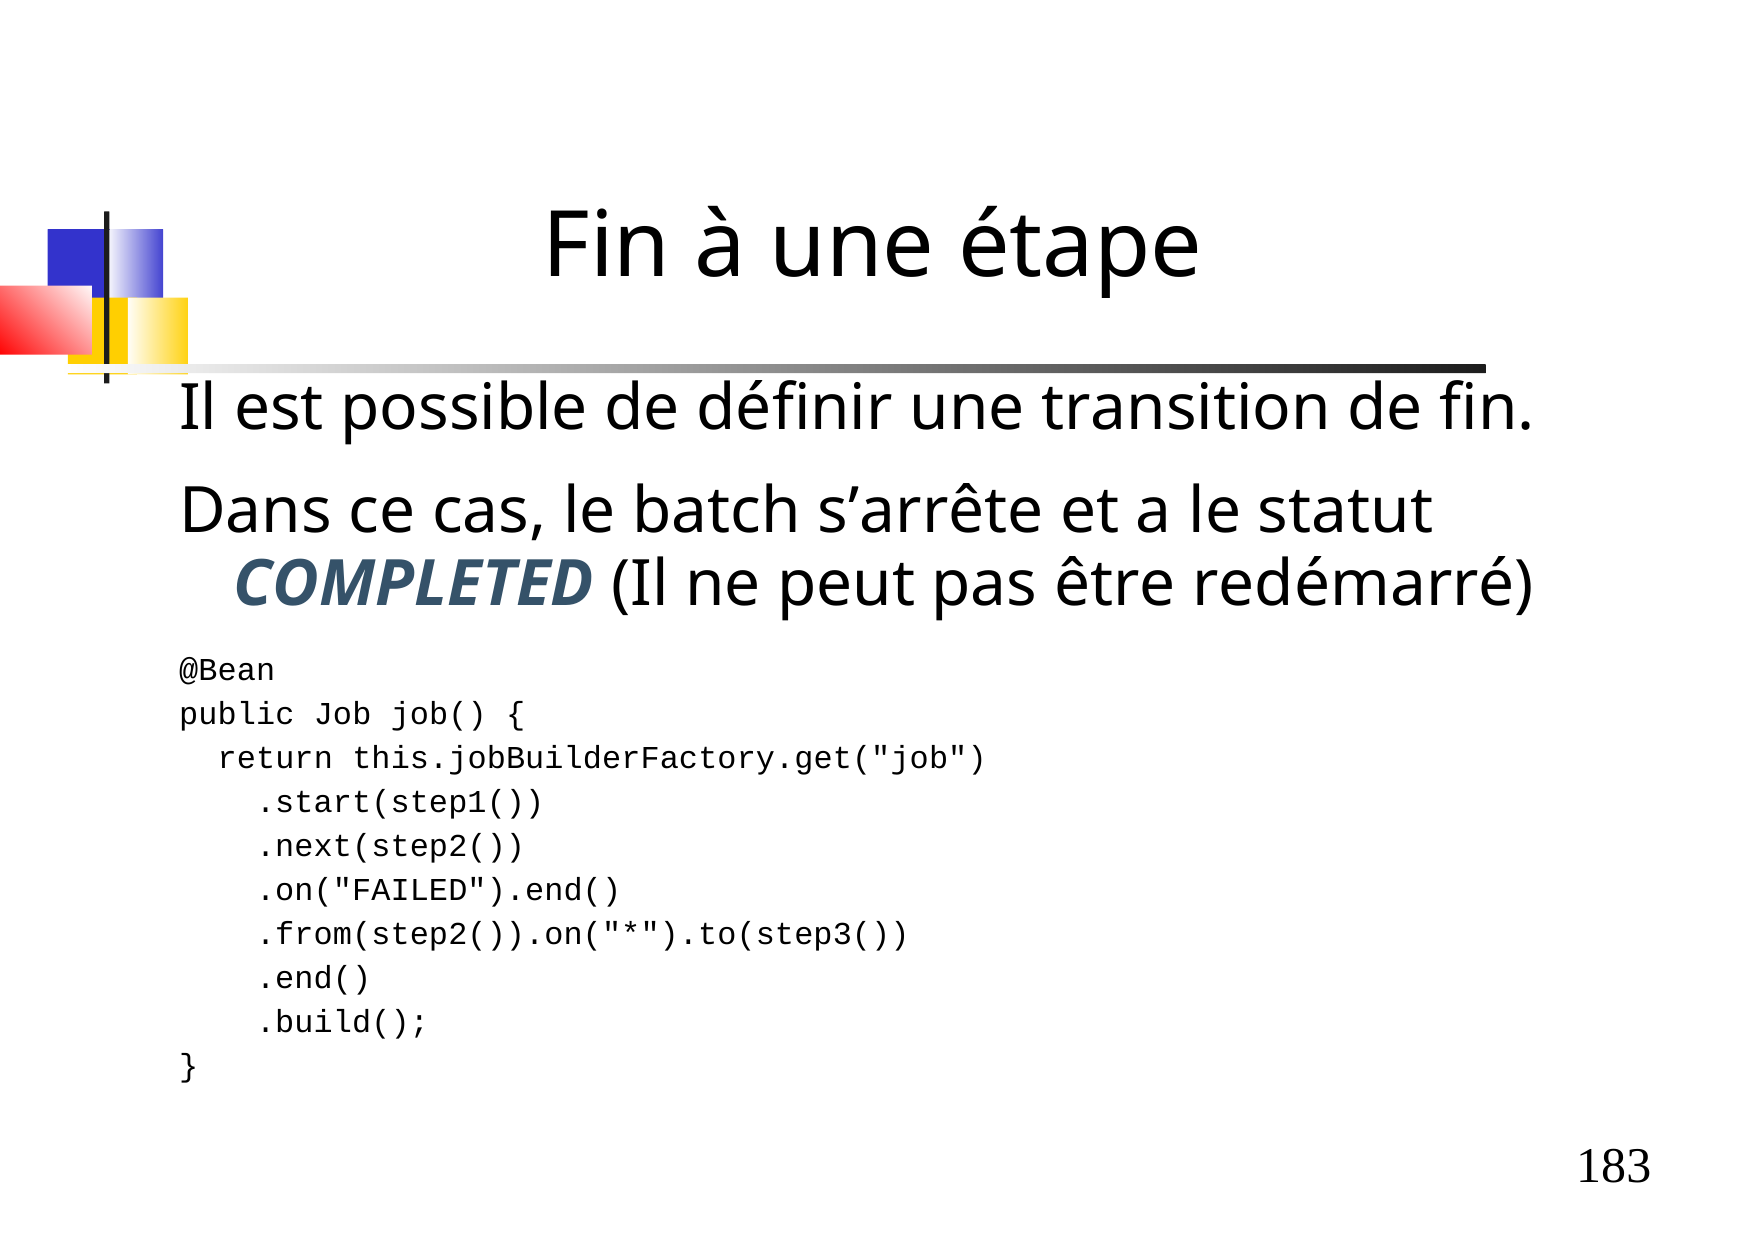

# Fin à une étape
Il est possible de définir une transition de fin.
Dans ce cas, le batch s’arrête et a le statut COMPLETED (Il ne peut pas être redémarré)
@Bean
public Job job() {
 return this.jobBuilderFactory.get("job")
 .start(step1())
 .next(step2())
 .on("FAILED").end()
 .from(step2()).on("*").to(step3())
 .end()
 .build();
}